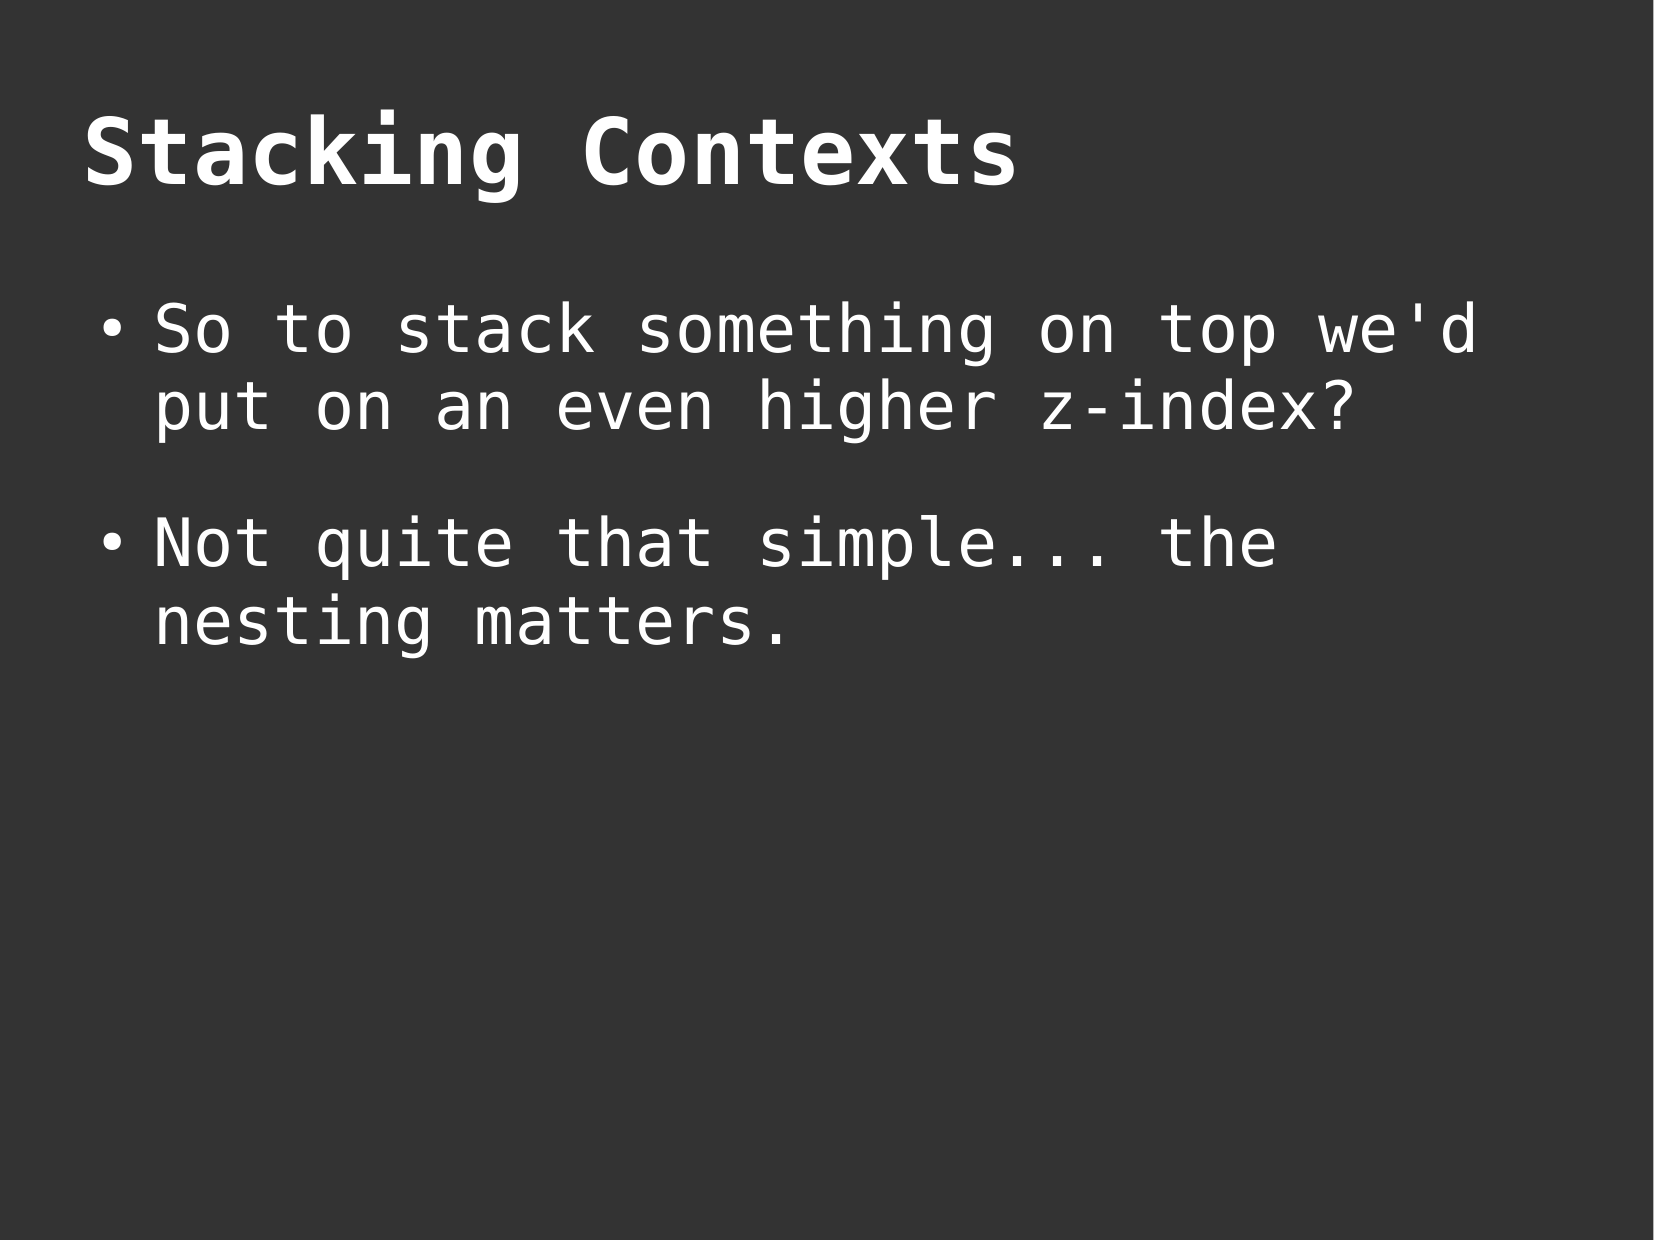

# Stacking Contexts
So to stack something on top we'd put on an even higher z-index?
Not quite that simple... the nesting matters.